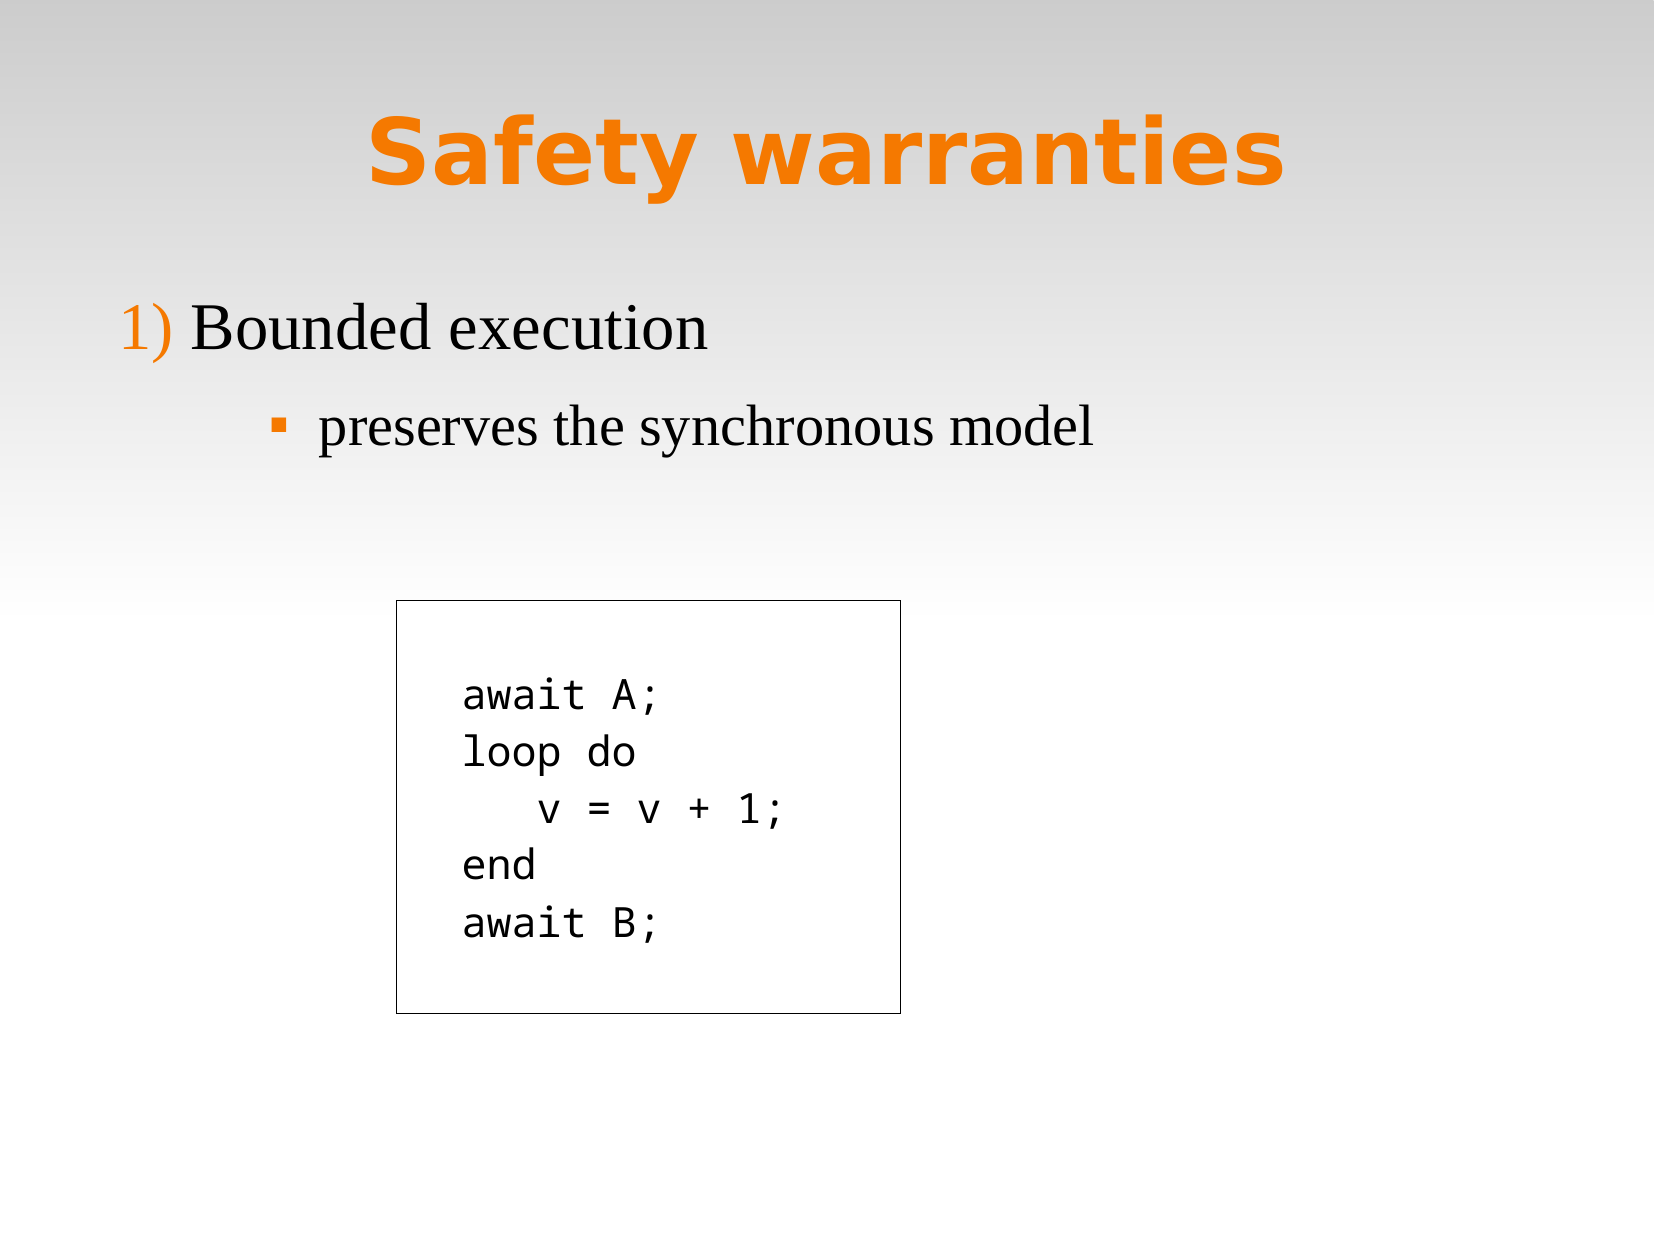

# Safety warranties
 Bounded execution
preserves the synchronous model
 await A;
 loop do
 v = v + 1;
 end
 await B;